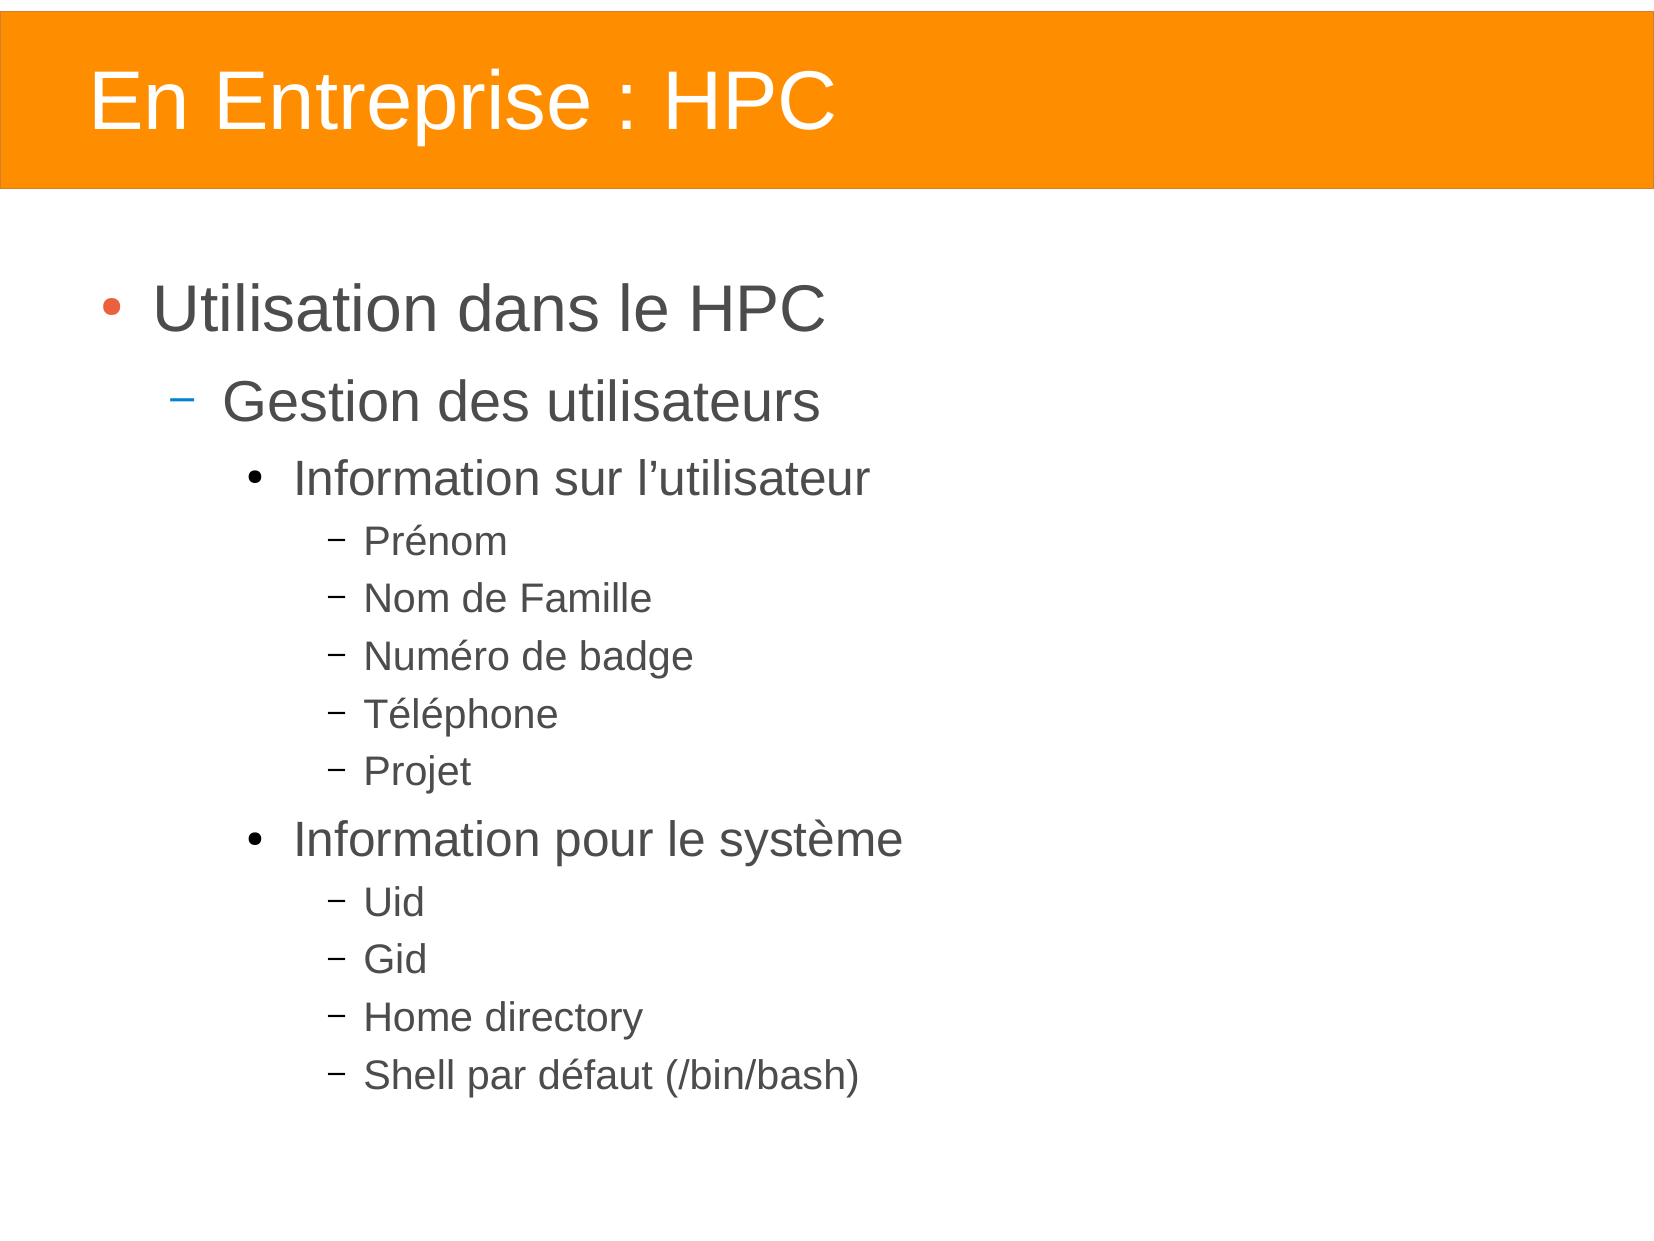

En Entreprise : HPC
# Utilisation dans le HPC
Gestion des utilisateurs
Information sur l’utilisateur
Prénom
Nom de Famille
Numéro de badge
Téléphone
Projet
Information pour le système
Uid
Gid
Home directory
Shell par défaut (/bin/bash)